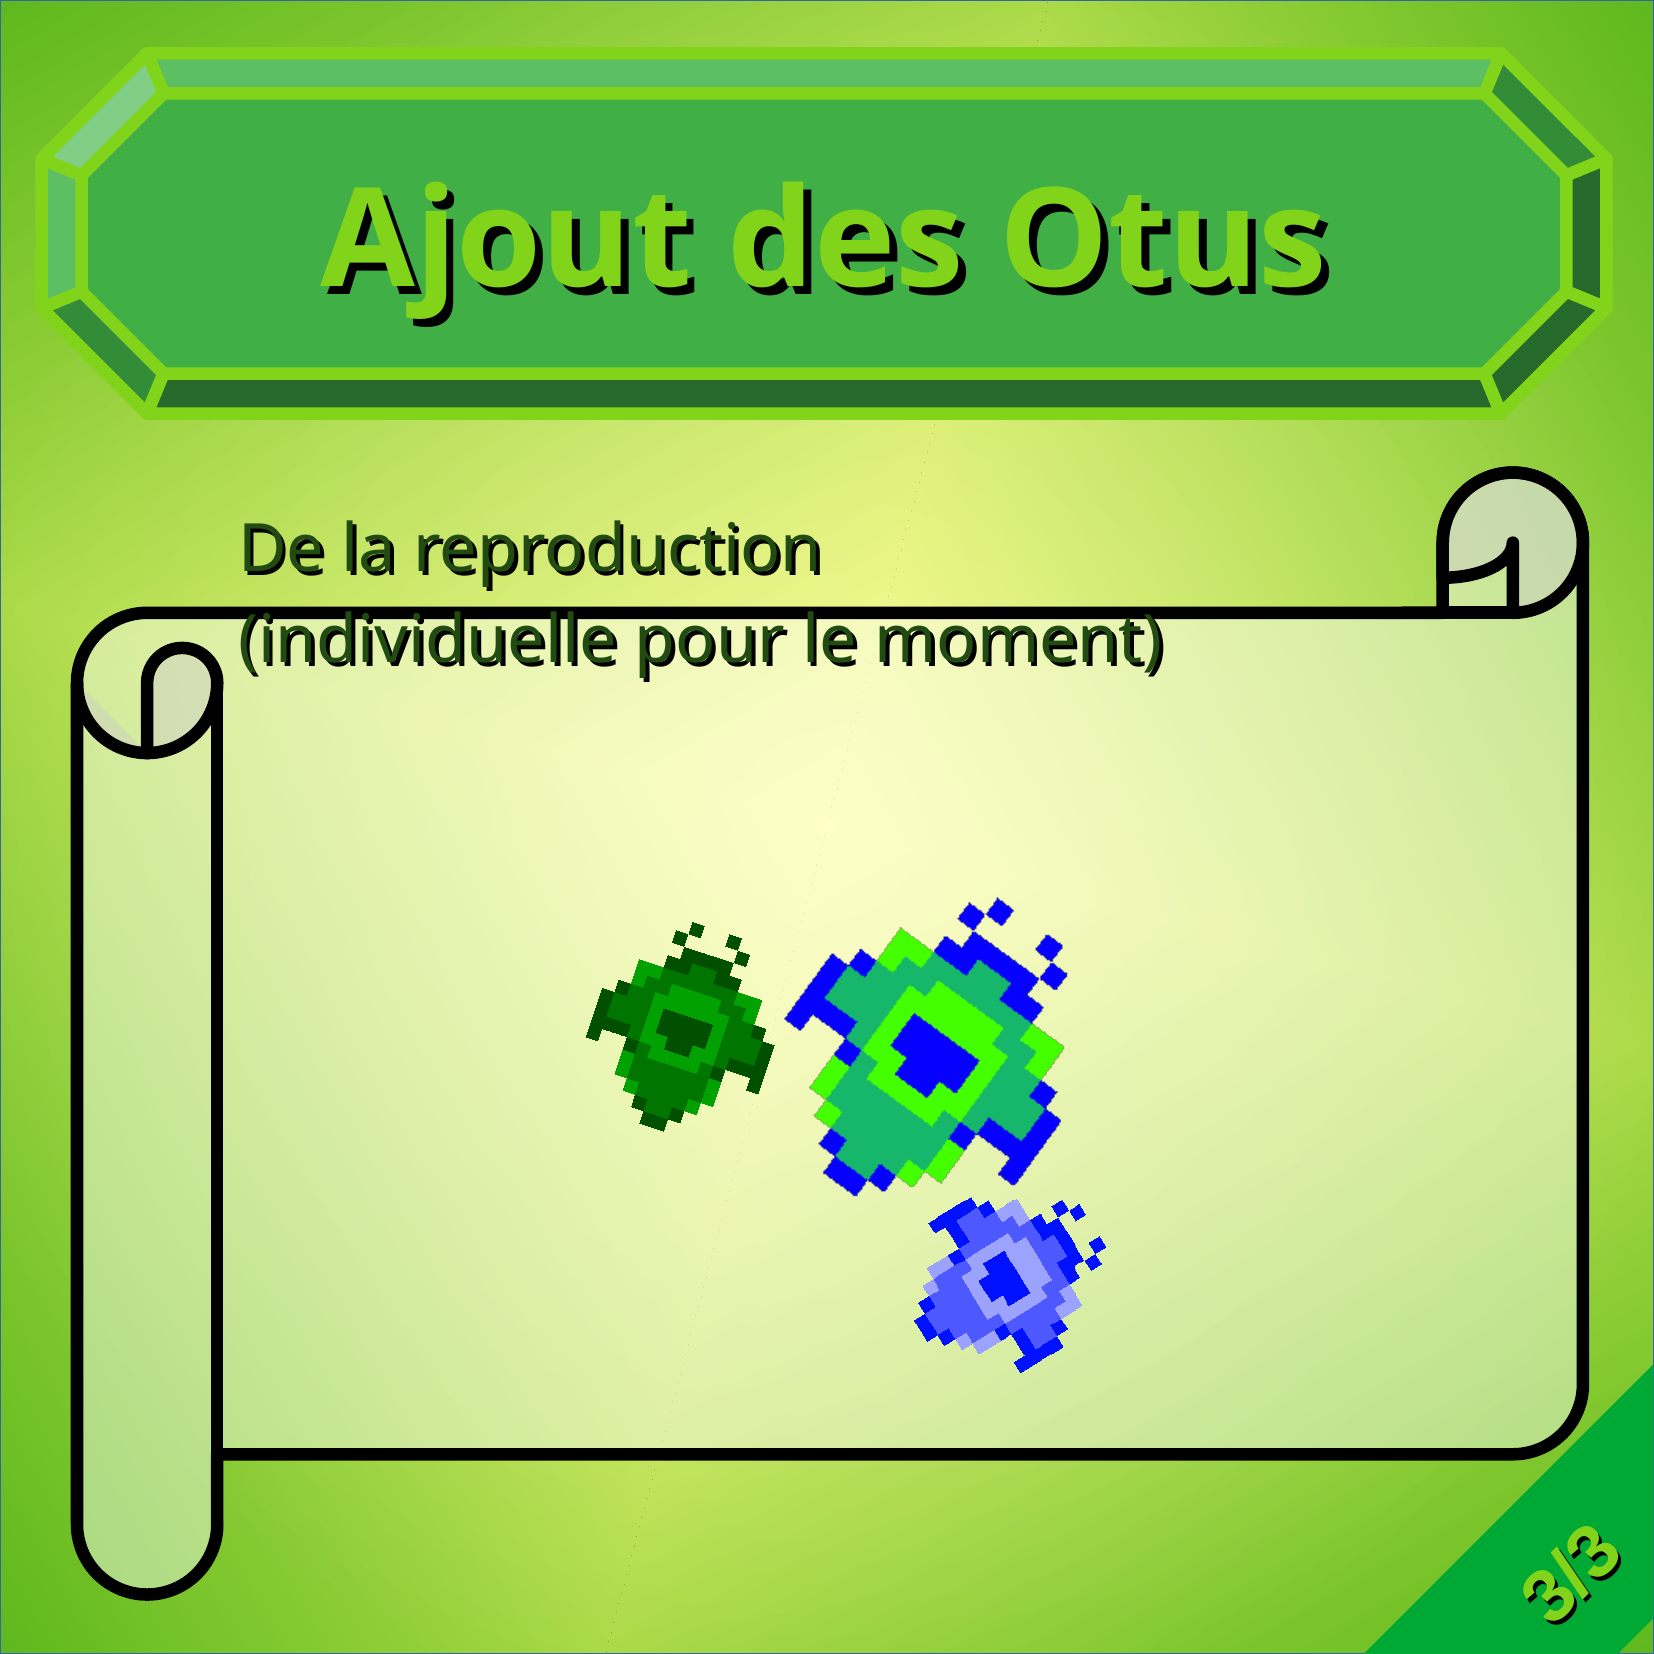

Ajout des Otus
De la reproduction
(individuelle pour le moment)
3/3